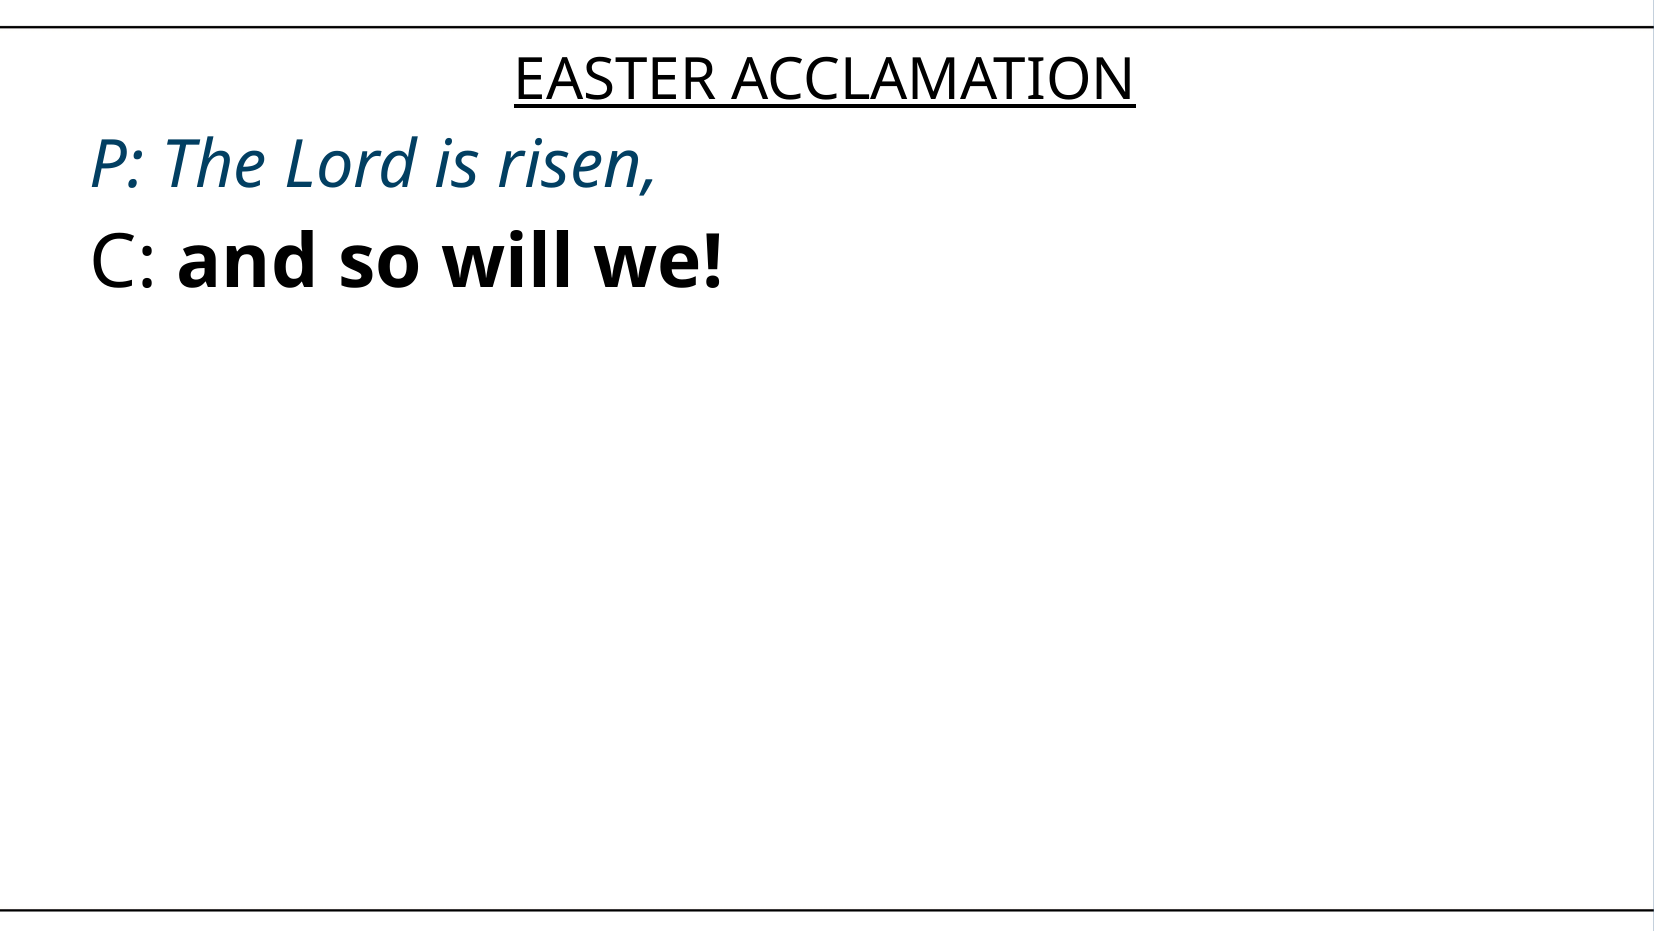

EASTER ACCLAMATION
P: The Lord is risen,
C: and so will we!